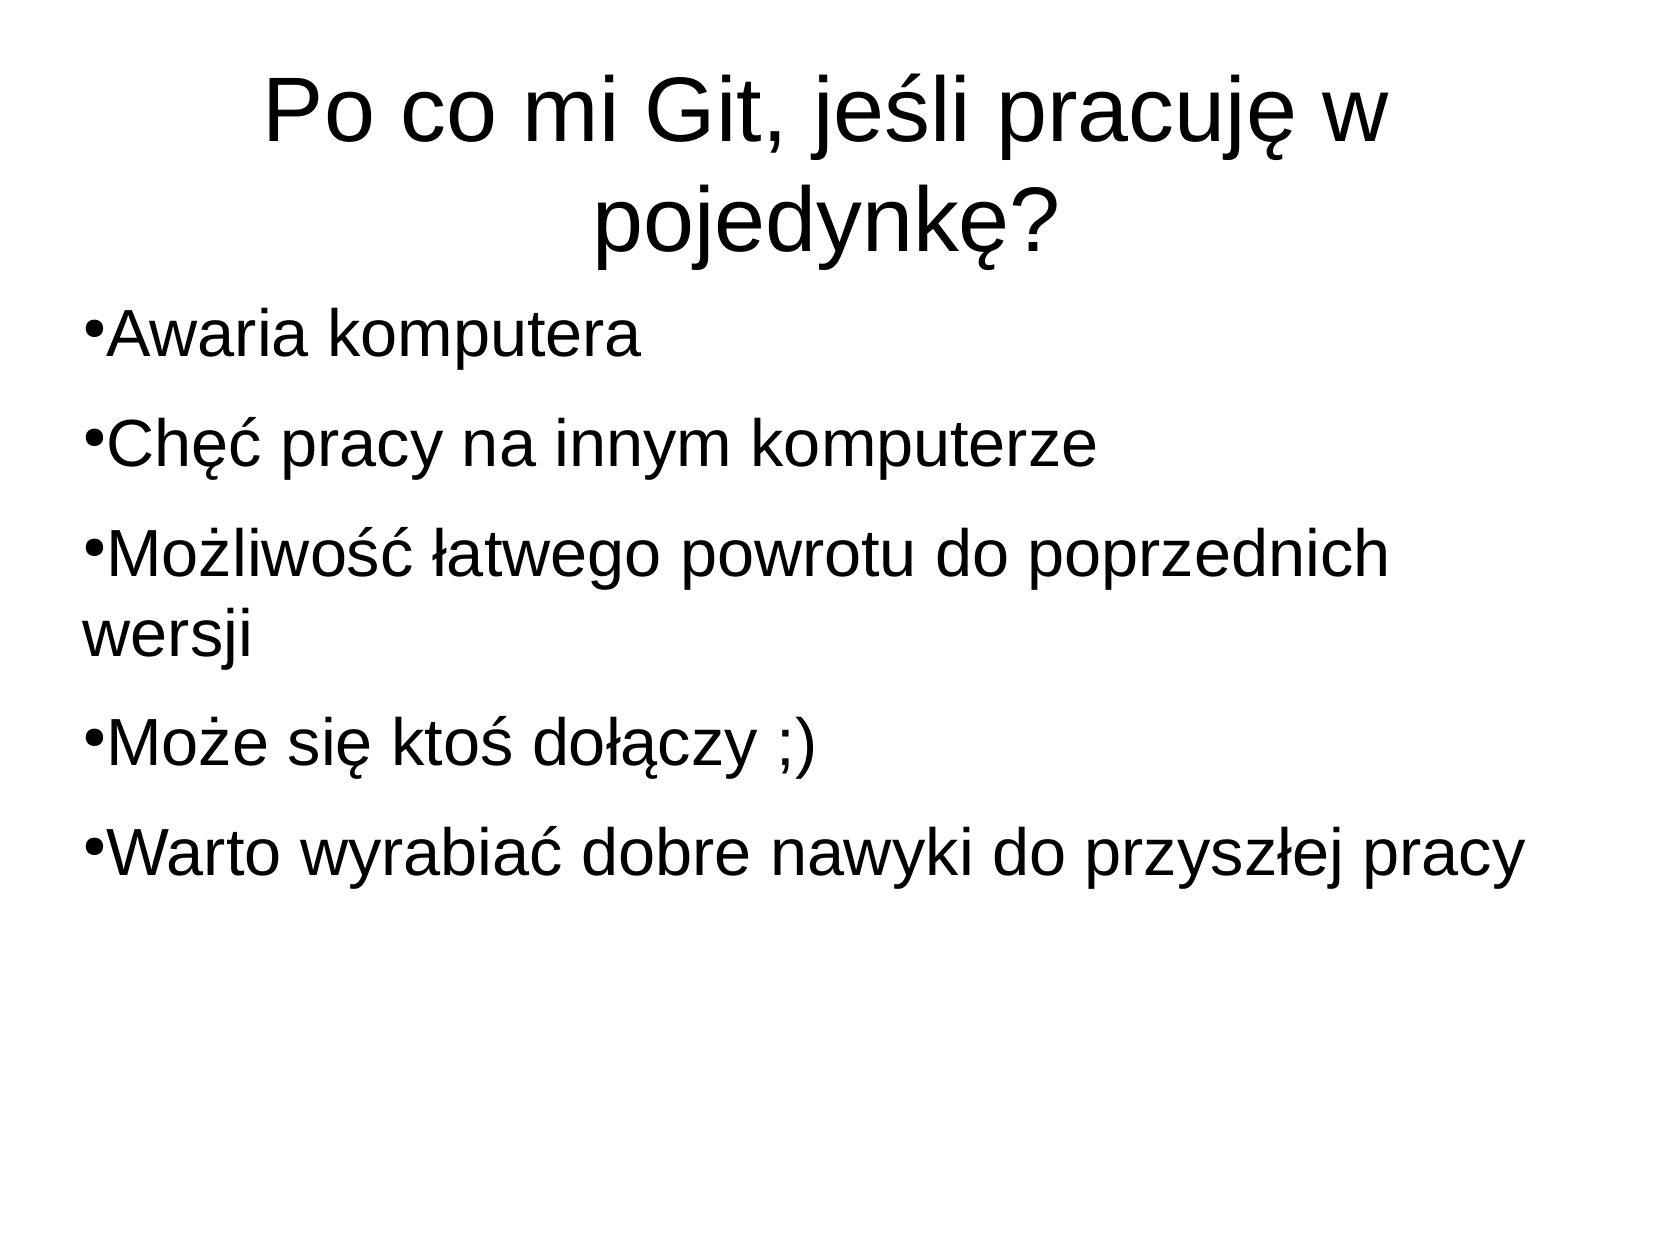

# Po co mi Git, jeśli pracuję w pojedynkę?
Awaria komputera
Chęć pracy na innym komputerze
Możliwość łatwego powrotu do poprzednich wersji
Może się ktoś dołączy ;)
Warto wyrabiać dobre nawyki do przyszłej pracy